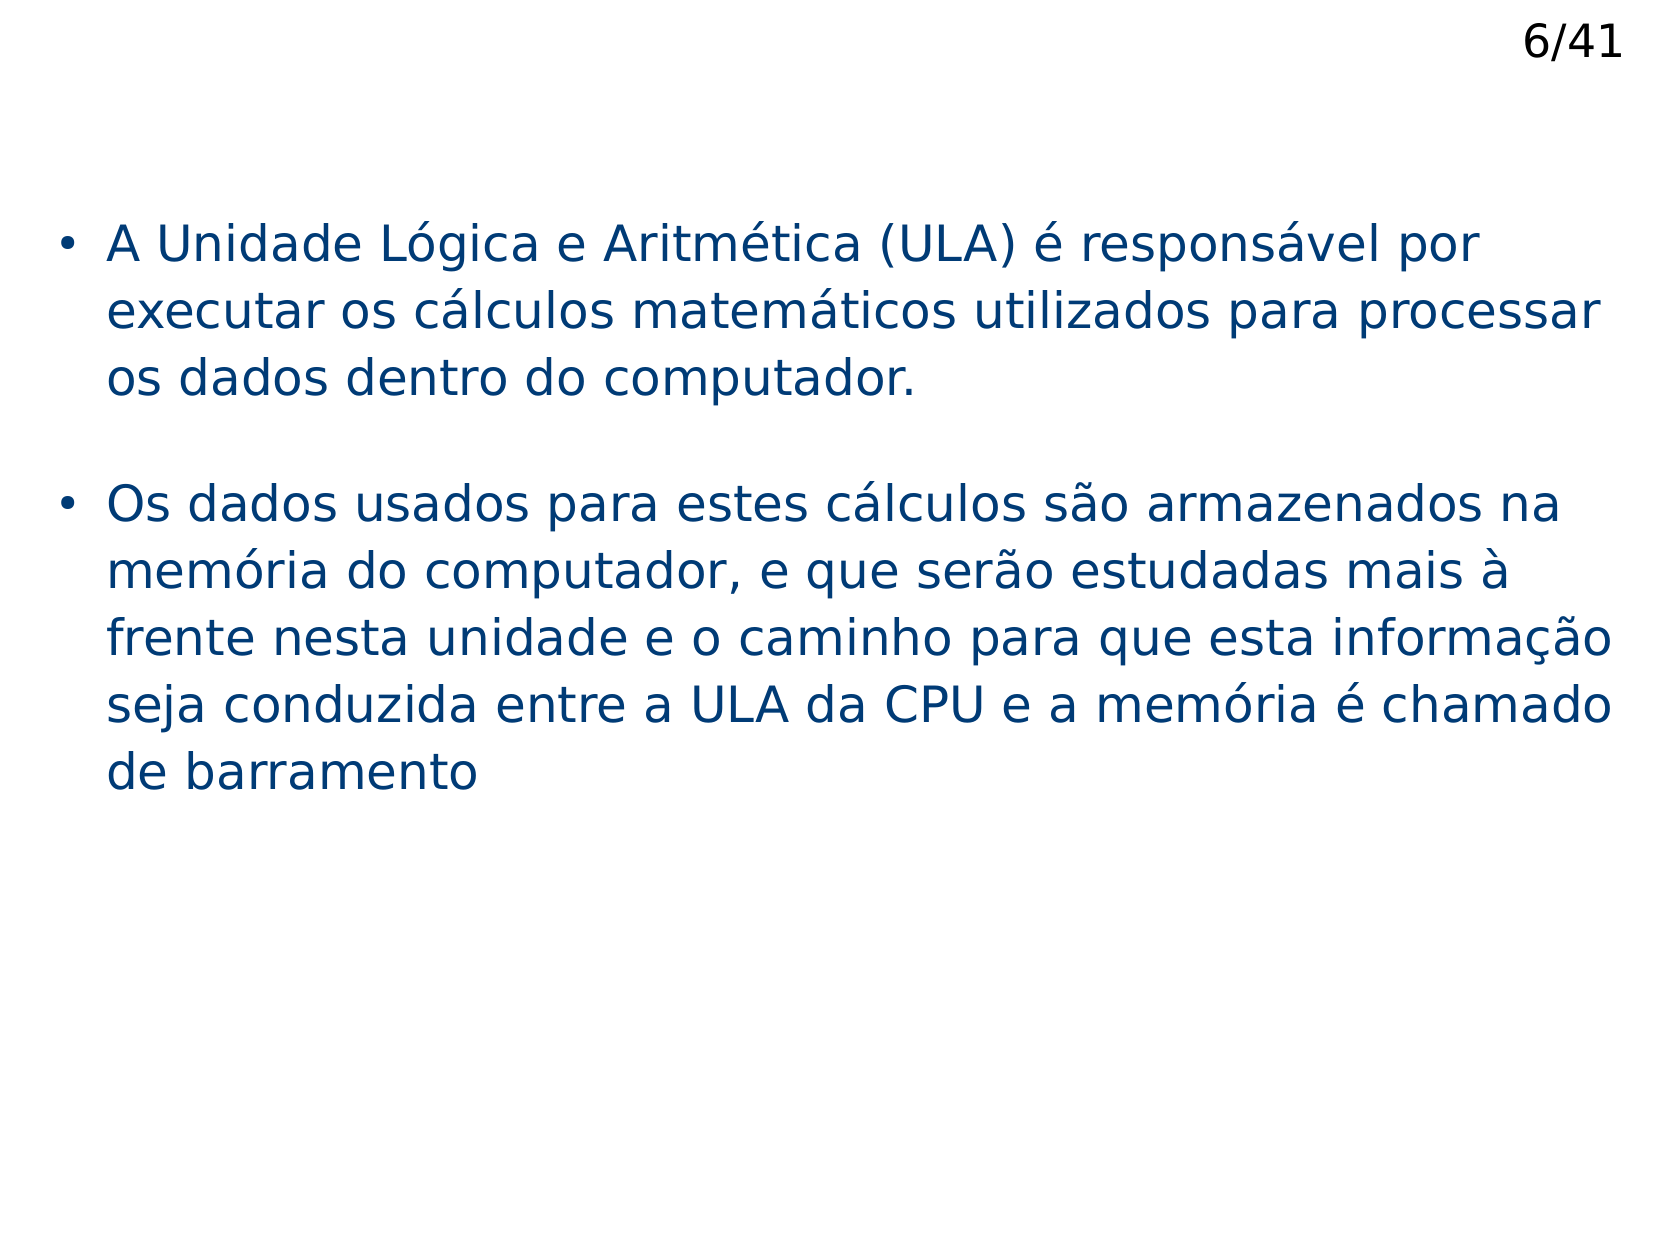

6
#
A Unidade Lógica e Aritmética (ULA) é responsável por executar os cálculos matemáticos utilizados para processar os dados dentro do computador.
Os dados usados para estes cálculos são armazenados na memória do computador, e que serão estudadas mais à frente nesta unidade e o caminho para que esta informação seja conduzida entre a ULA da CPU e a memória é chamado de barramento